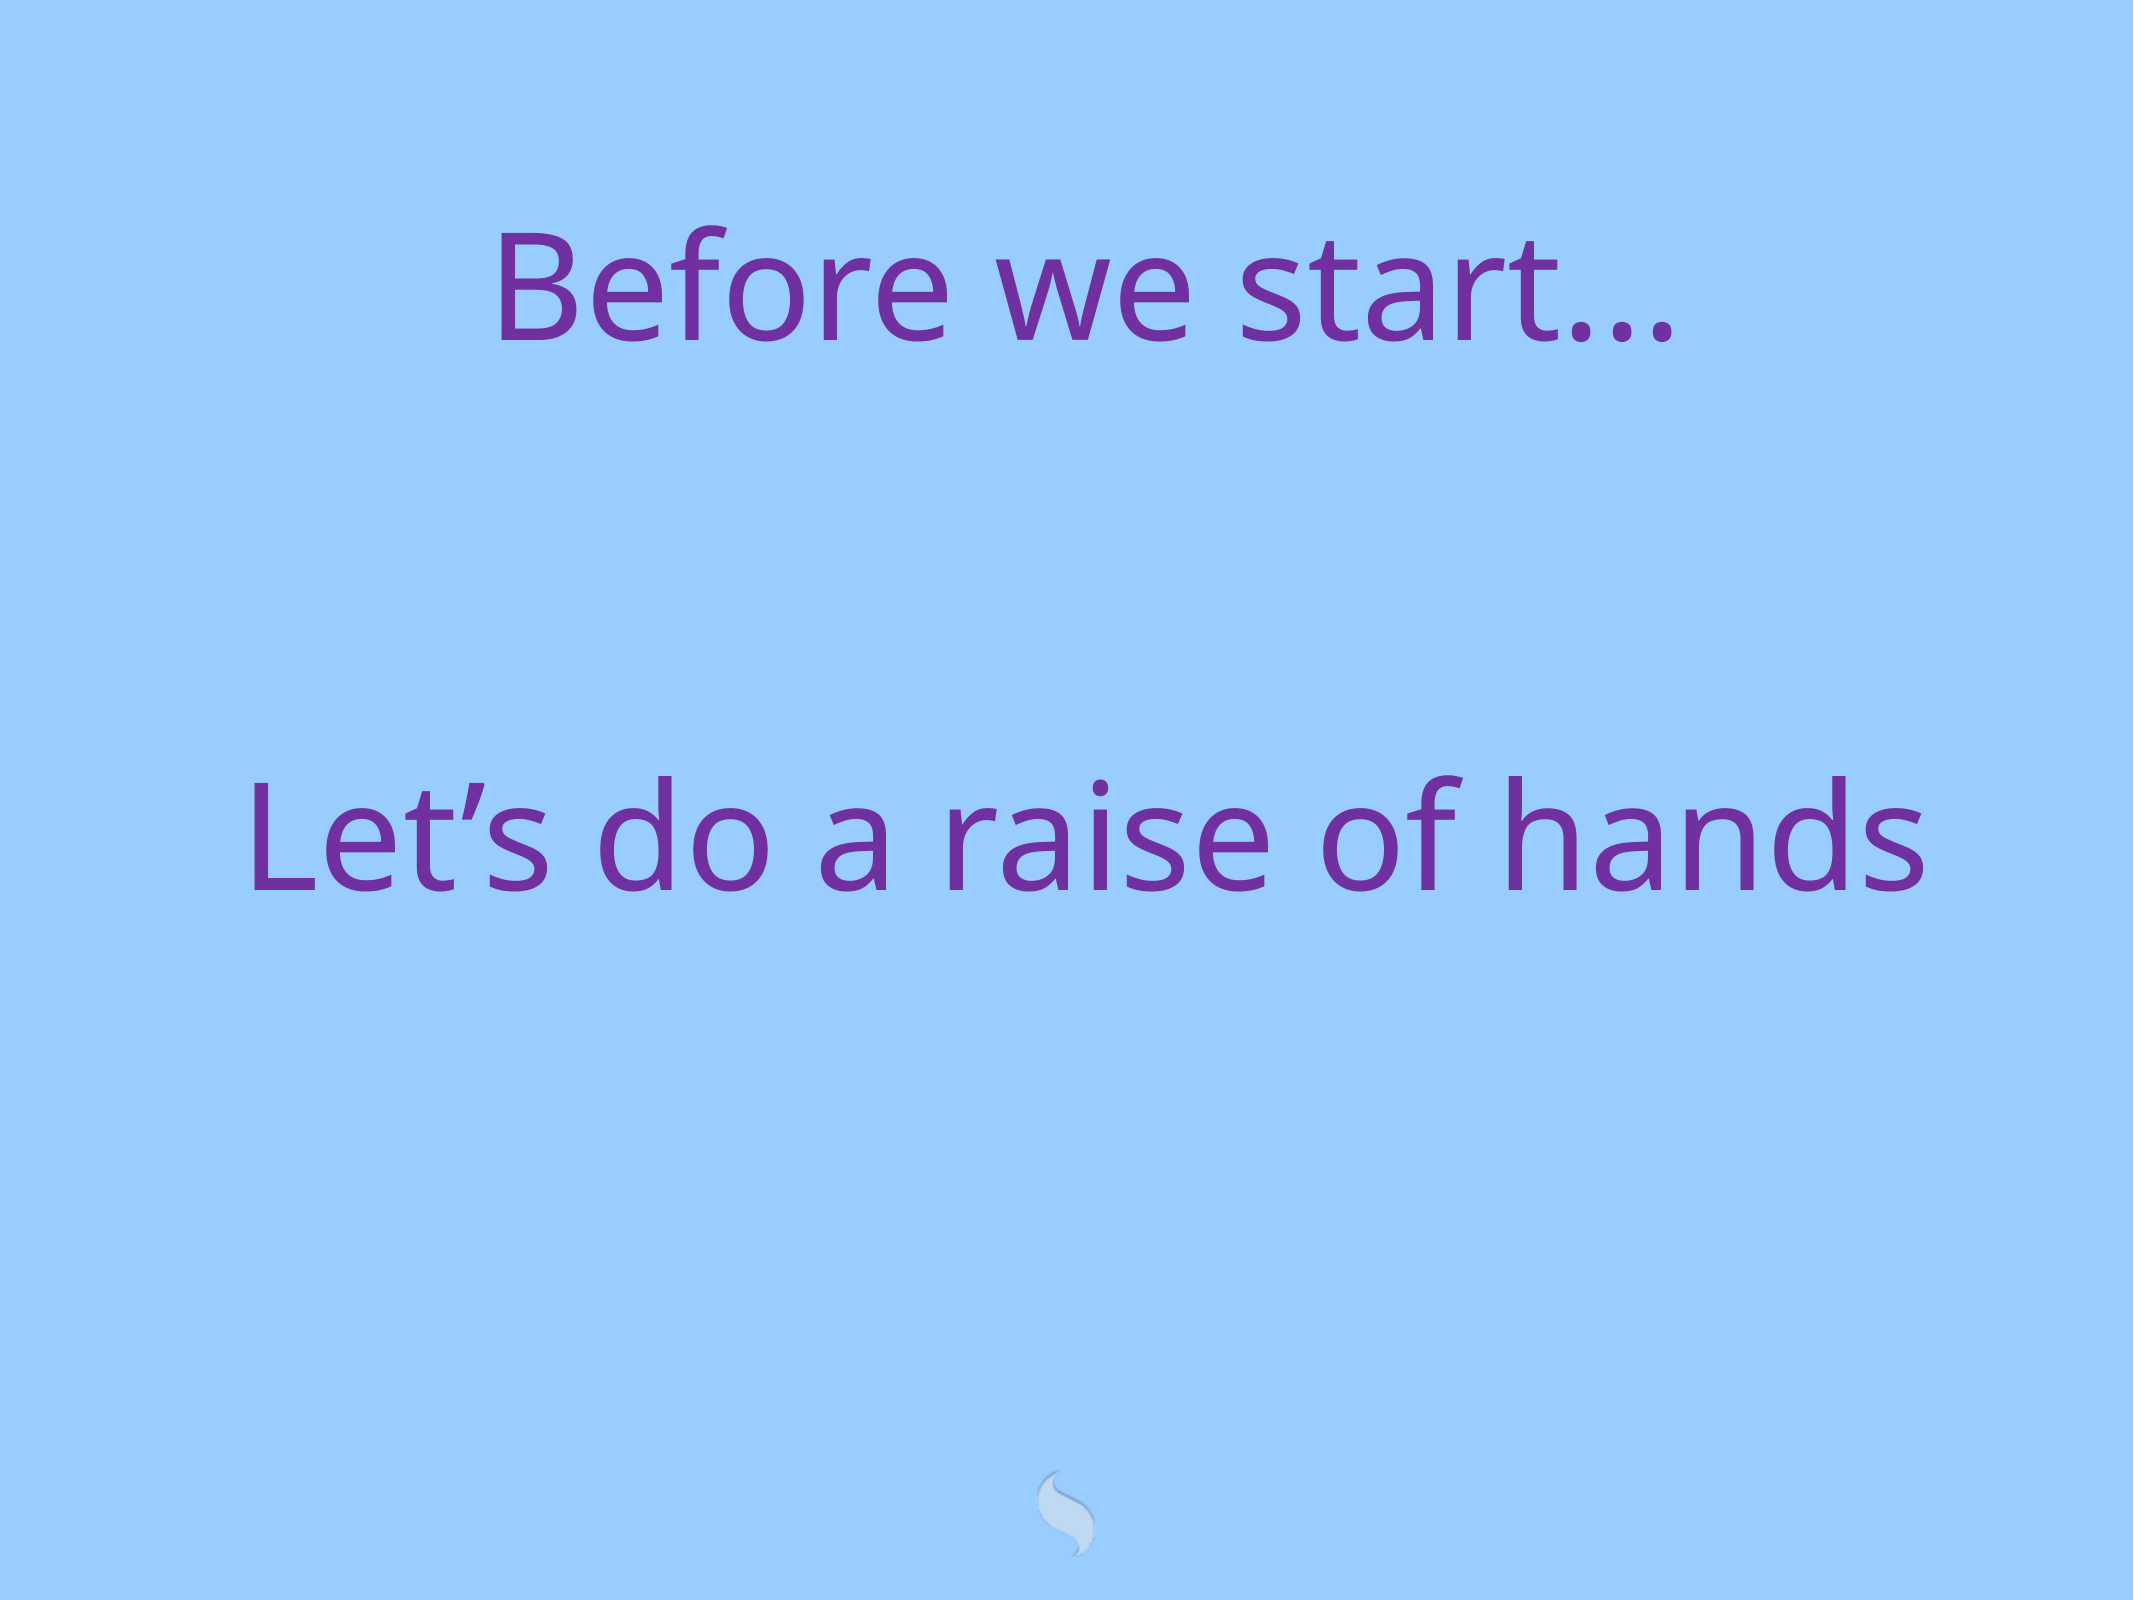

Before we start...
Let’s do a raise of hands